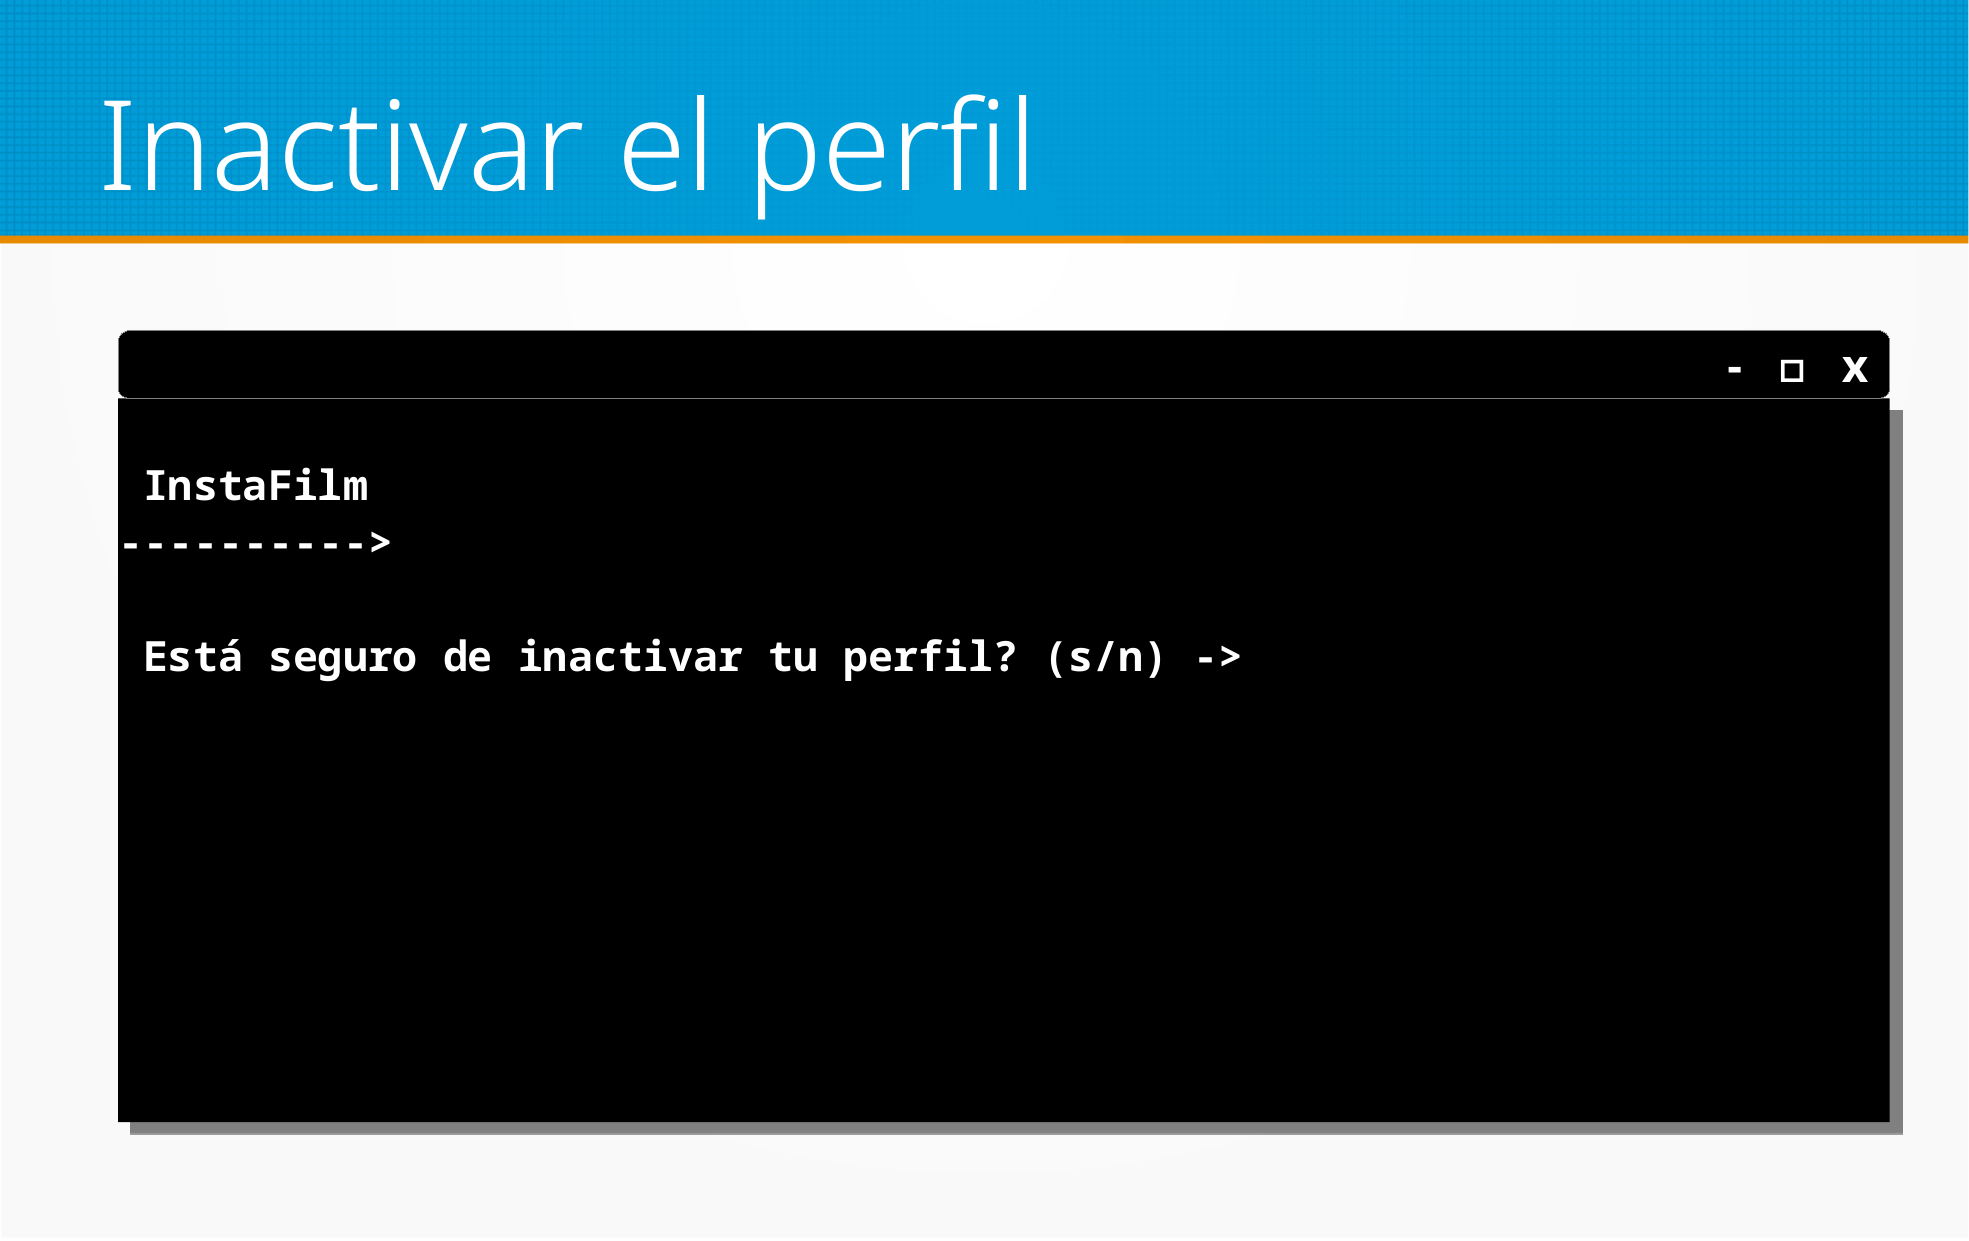

# Inactivar el perfil
- □ x
 InstaFilm
---------->
 Está seguro de inactivar tu perfil? (s/n) ->